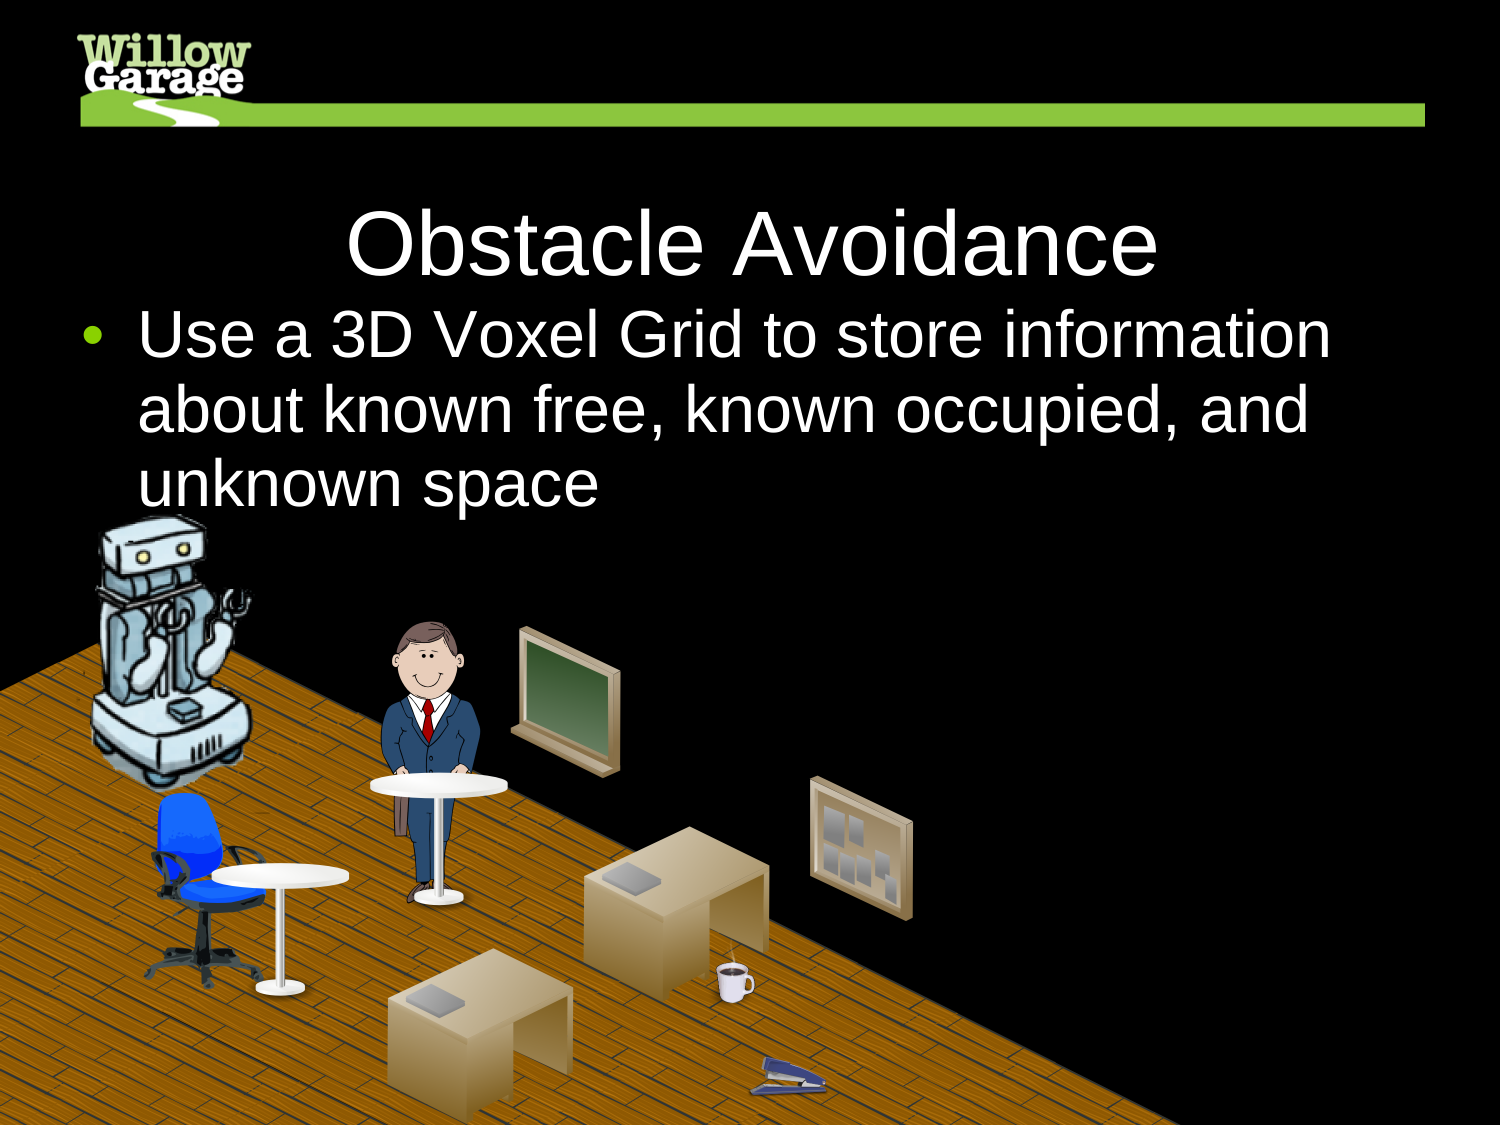

# Obstacle Avoidance
Use a 3D Voxel Grid to store information about known free, known occupied, and unknown space
6